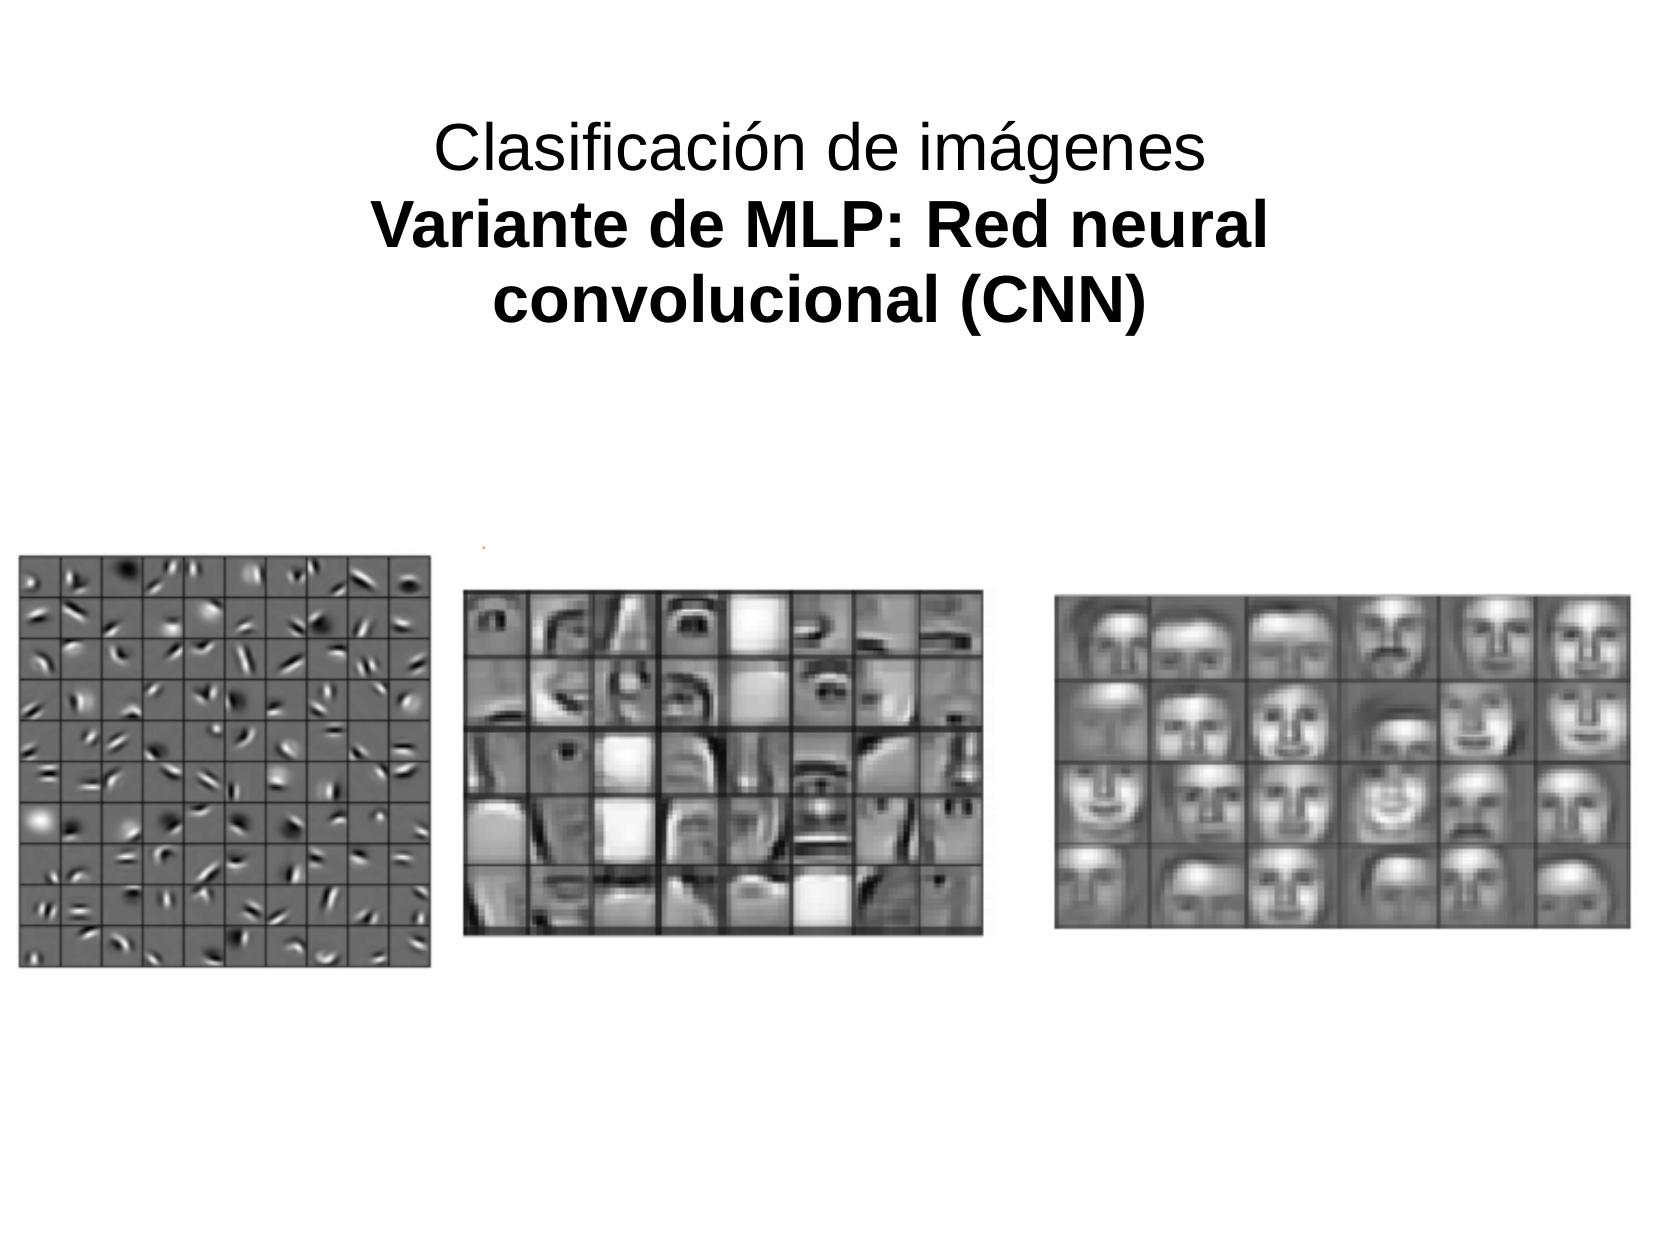

Clasificación de imágenes
#
Variante de MLP: Red neural convolucional (CNN)